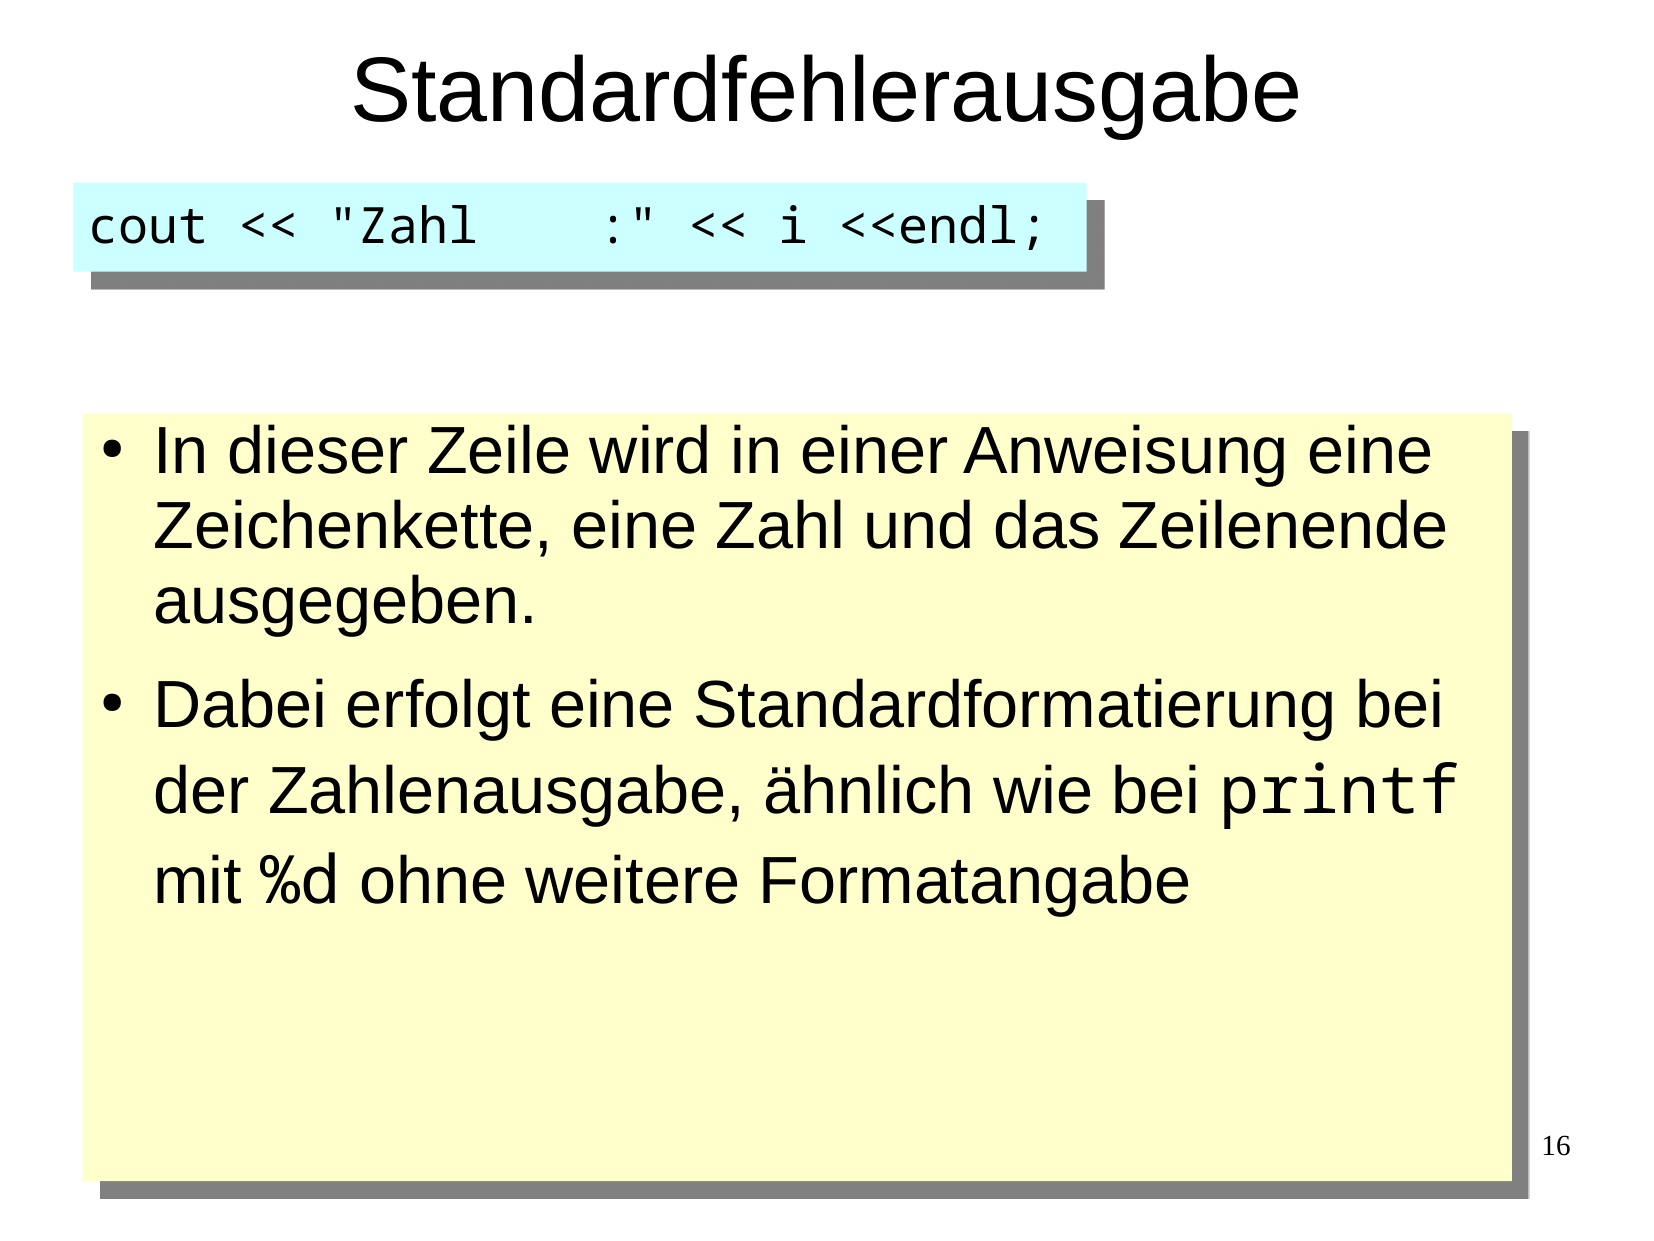

# Standardfehlerausgabe
cout << "Zahl :" << i <<endl;
In dieser Zeile wird in einer Anweisung eine Zeichenkette, eine Zahl und das Zeilenende ausgegeben.
Dabei erfolgt eine Standardformatierung bei der Zahlenausgabe, ähnlich wie bei printf mit %d ohne weitere Formatangabe
16